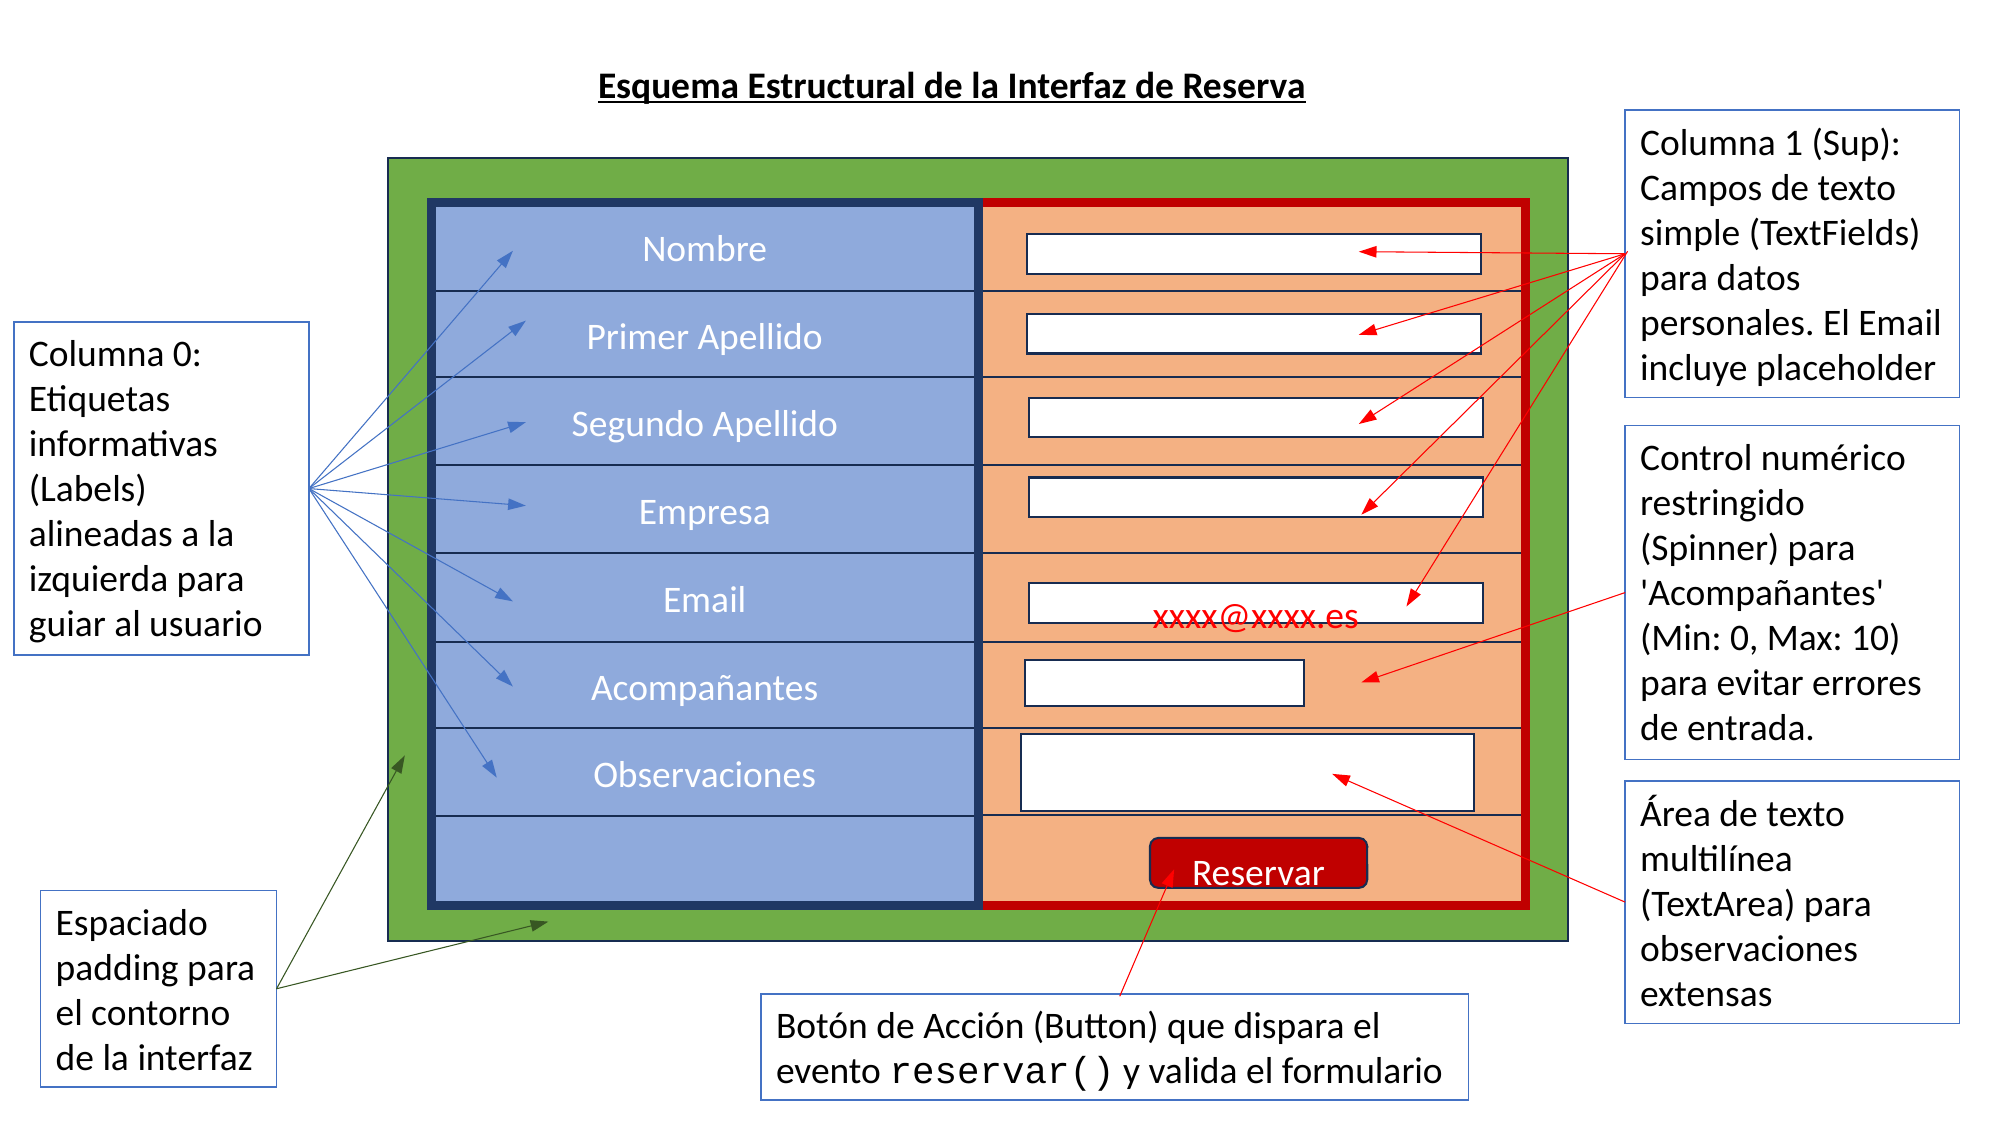

Esquema Estructural de la Interfaz de Reserva
Columna 1 (Sup): Campos de texto simple (TextFields) para datos personales. El Email incluye placeholder
Nombre
#
Primer Apellido
Columna 0: Etiquetas informativas (Labels) alineadas a la izquierda para guiar al usuario
Segundo Apellido
Control numérico restringido (Spinner) para 'Acompañantes' (Min: 0, Max: 10) para evitar errores de entrada.
Empresa
Email
xxxx@xxxx.es
Acompañantes
Observaciones
Área de texto multilínea (TextArea) para observaciones extensas
Reservar
Espaciado padding para el contorno de la interfaz
Botón de Acción (Button) que dispara el evento reservar() y valida el formulario